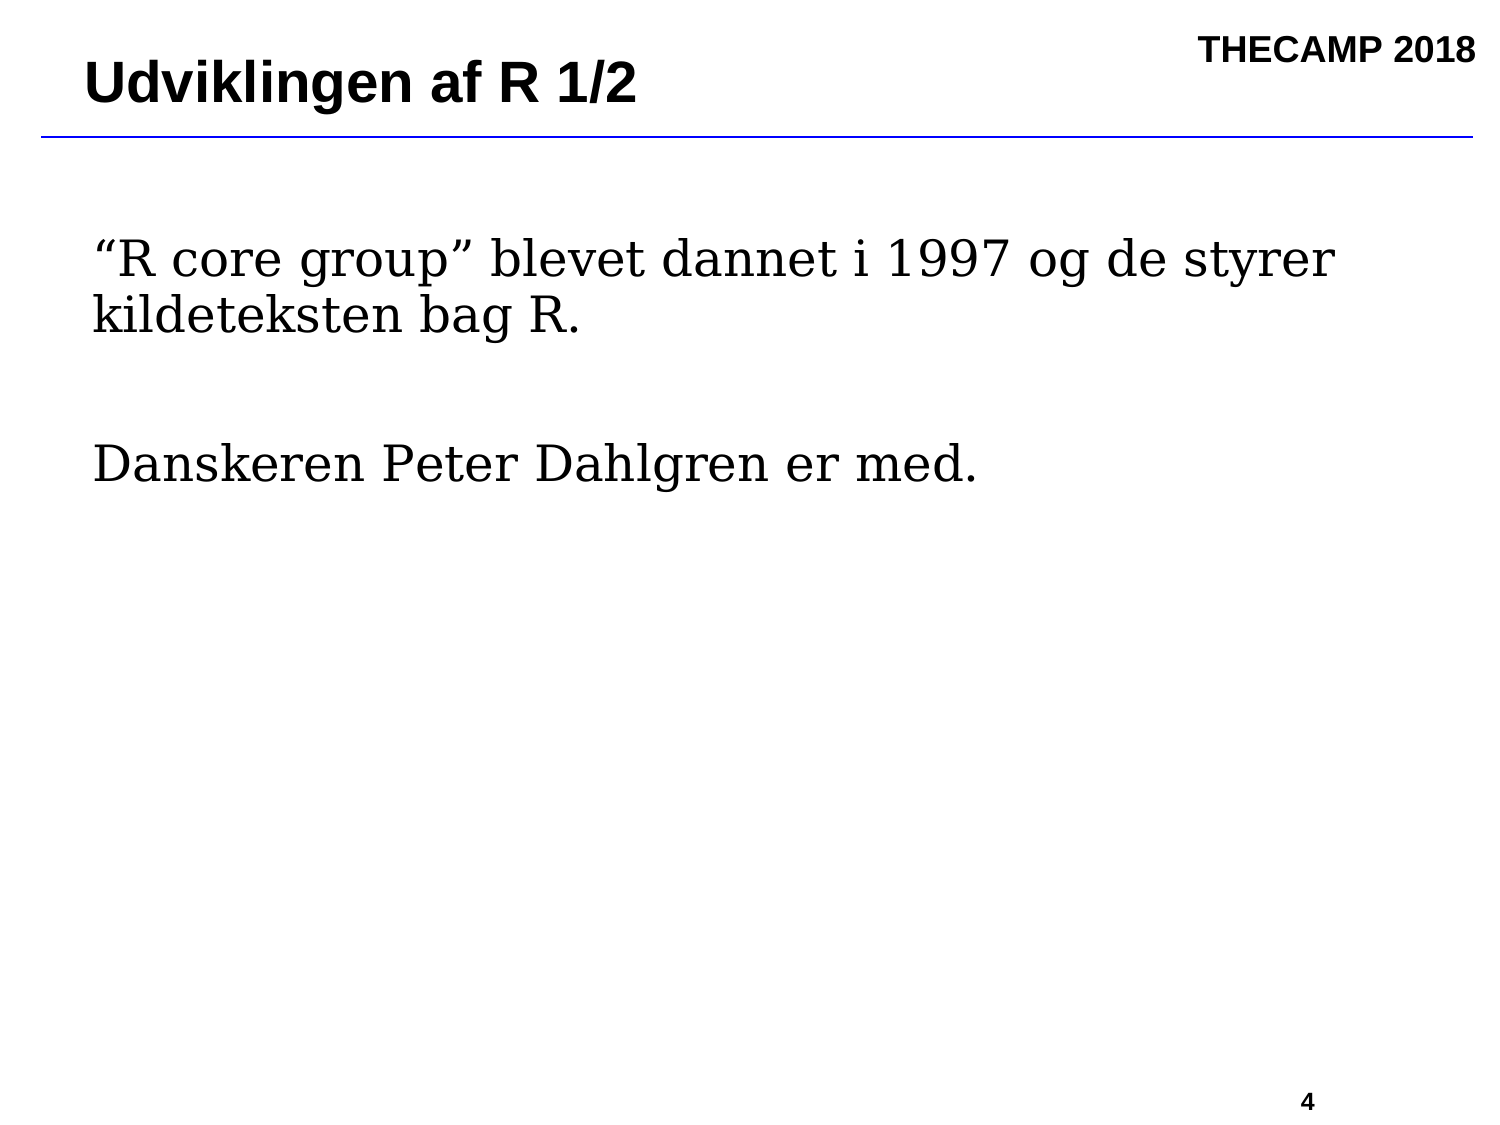

# Udviklingen af R 1/2
“R core group” blevet dannet i 1997 og de styrer kildeteksten bag R.
Danskeren Peter Dahlgren er med.